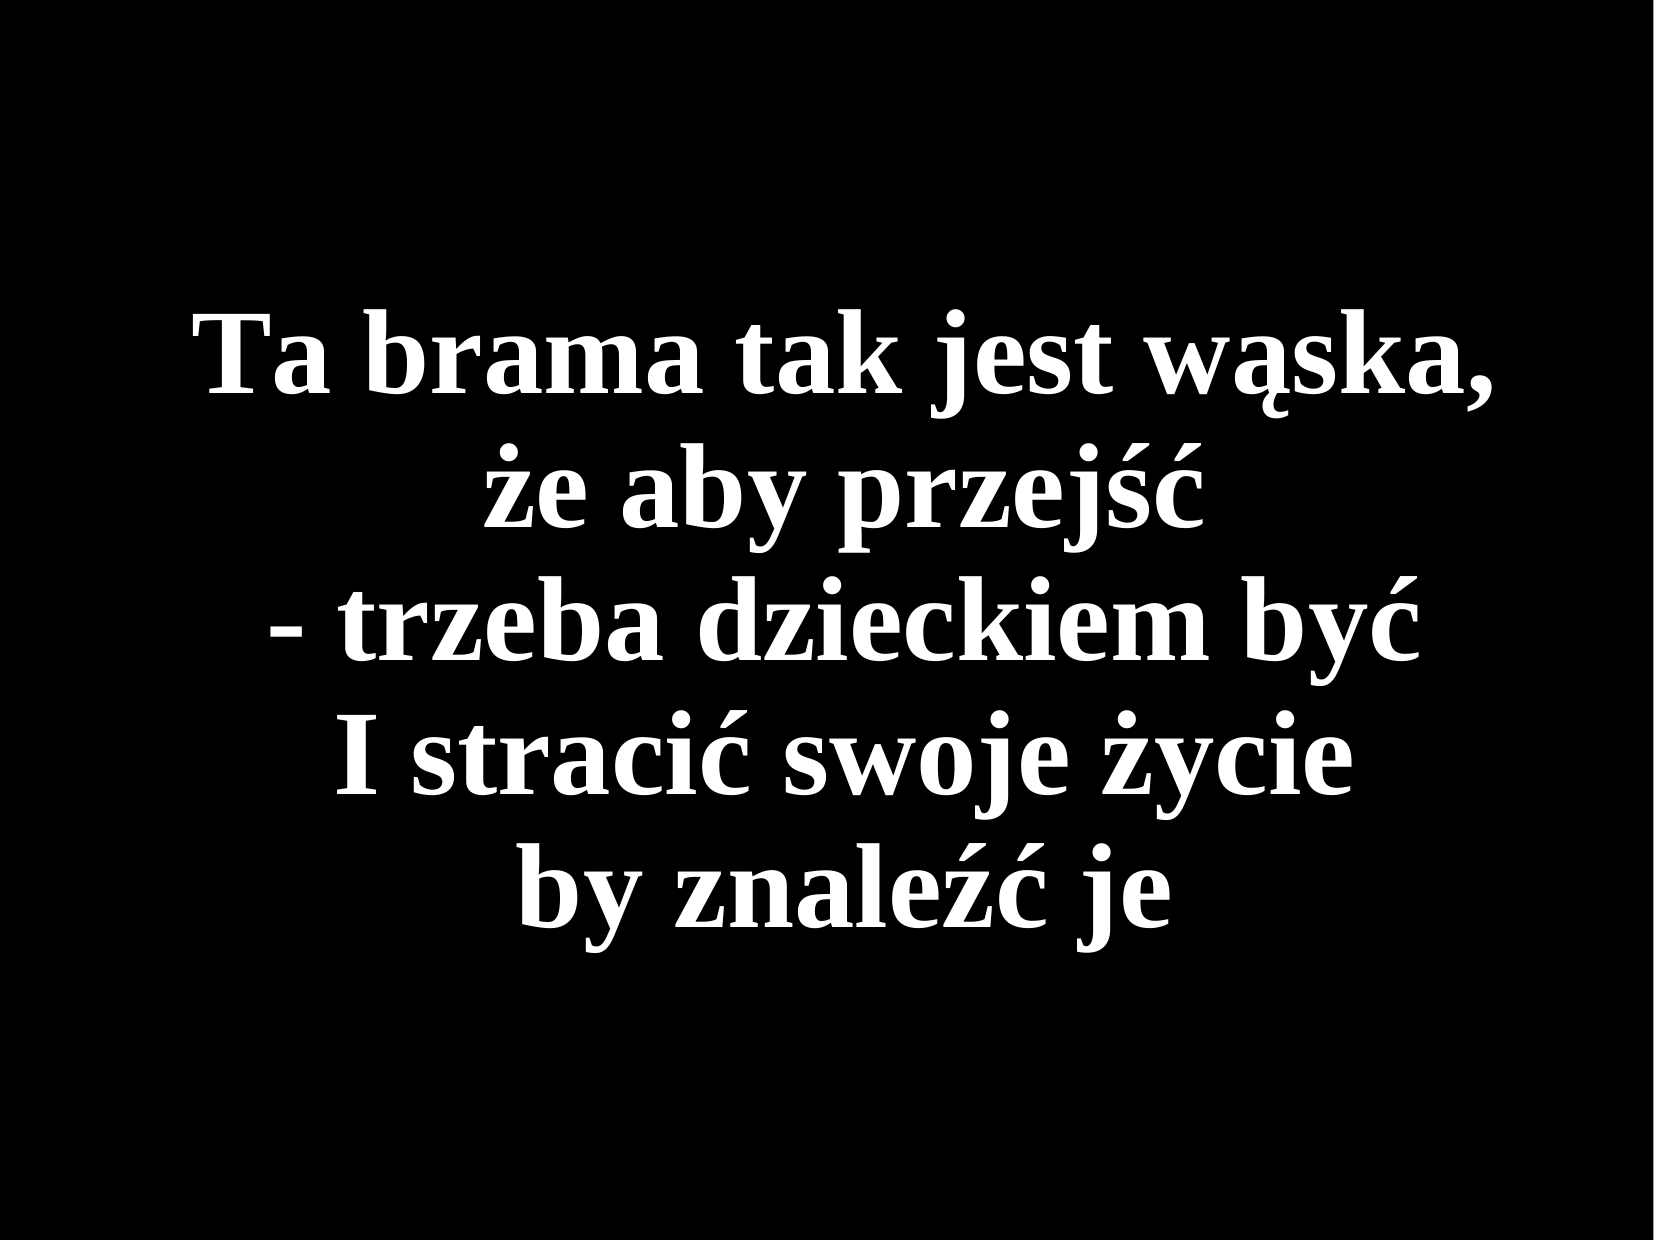

# Ta brama tak jest wąska,
że aby przejść
- trzeba dzieckiem być
I stracić swoje życie
by znaleźć je